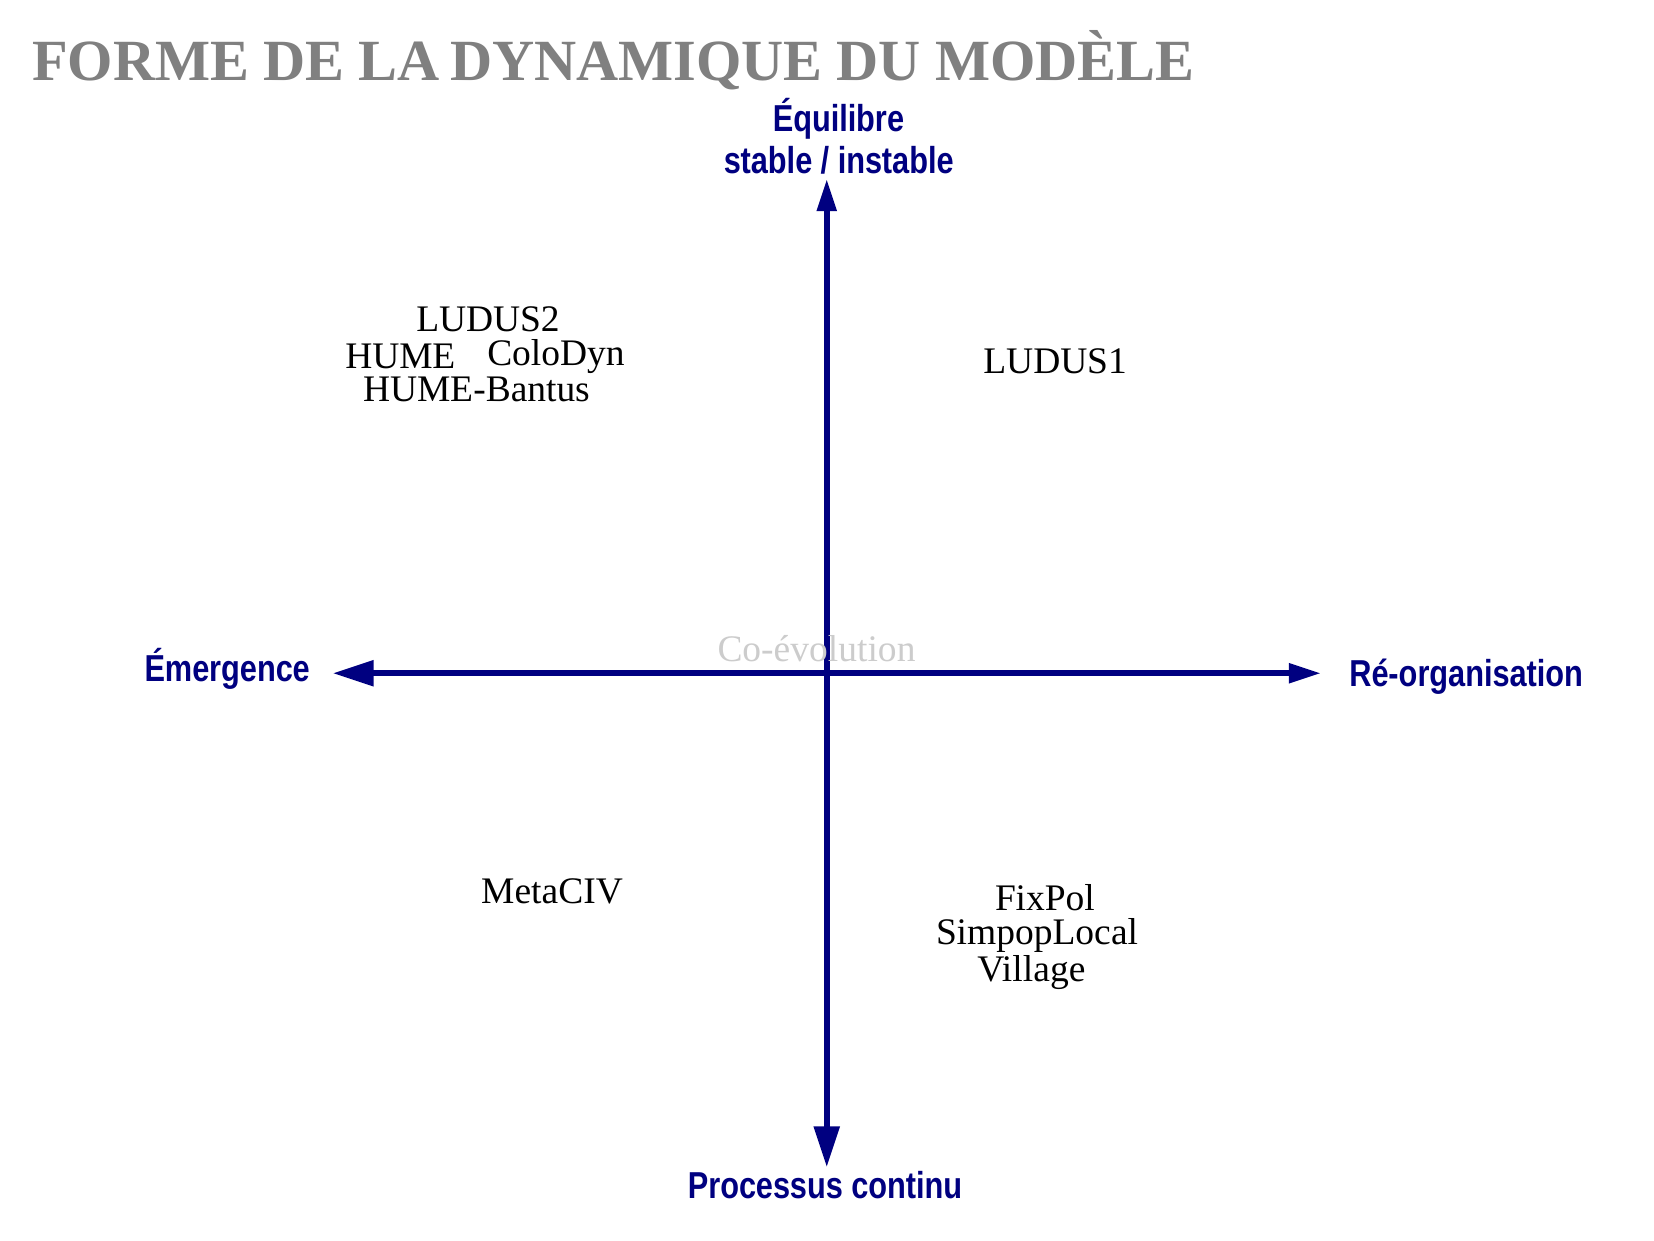

FORME DE LA DYNAMIQUE DU MODÈLE
Équilibre stable / instable
LUDUS2
ColoDyn
HUME
LUDUS1
HUME-Bantus
Co-évolution
Émergence
Ré-organisation
MetaCIV
FixPol
SimpopLocal
Village
Processus continu